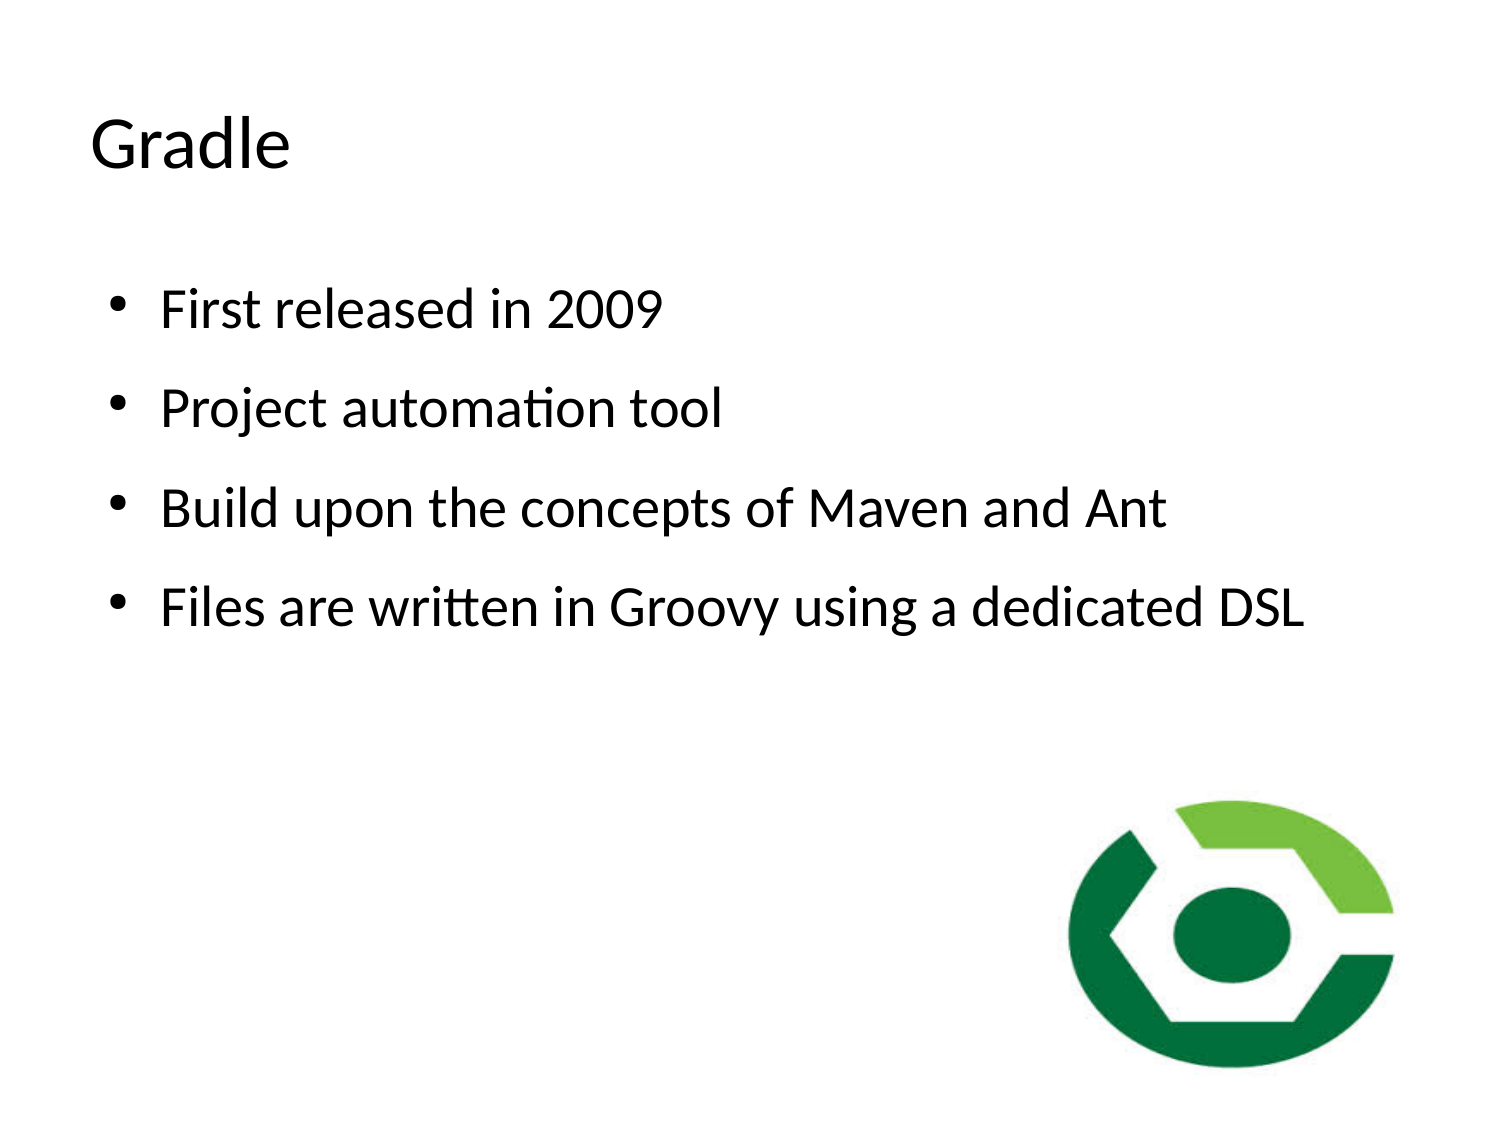

# Gradle
First released in 2009
Project automation tool
Build upon the concepts of Maven and Ant
Files are written in Groovy using a dedicated DSL